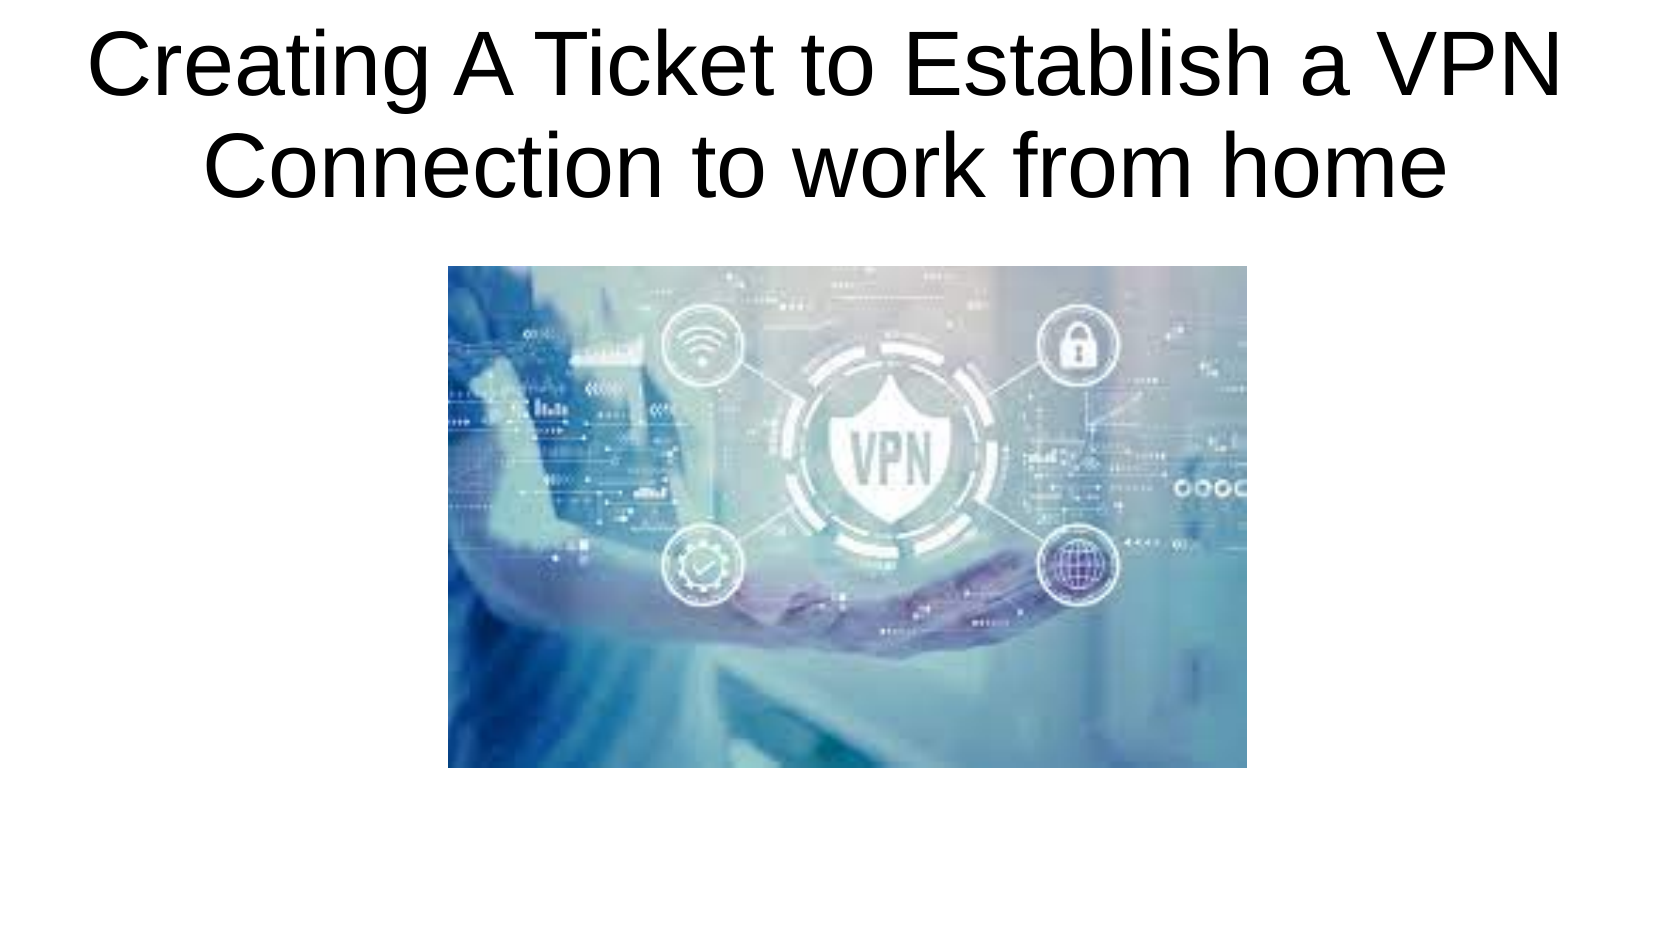

# Creating A Ticket to Establish a VPN Connection to work from home